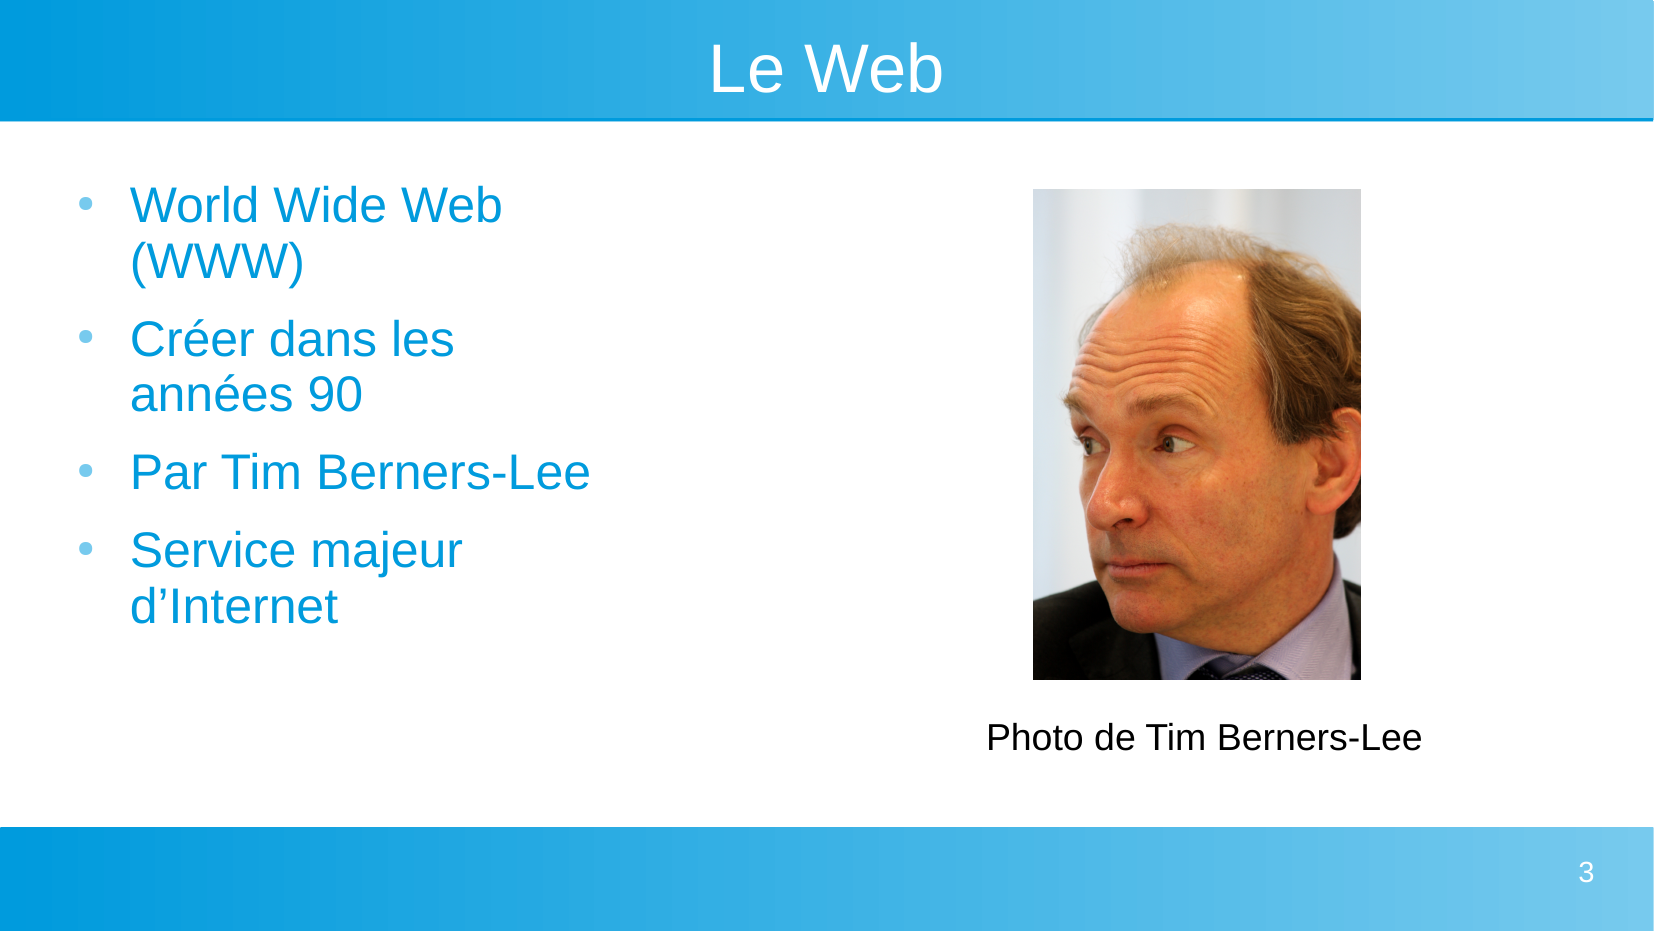

# Le Web
World Wide Web (WWW)
Créer dans les années 90
Par Tim Berners-Lee
Service majeur d’Internet
Photo de Tim Berners-Lee
3